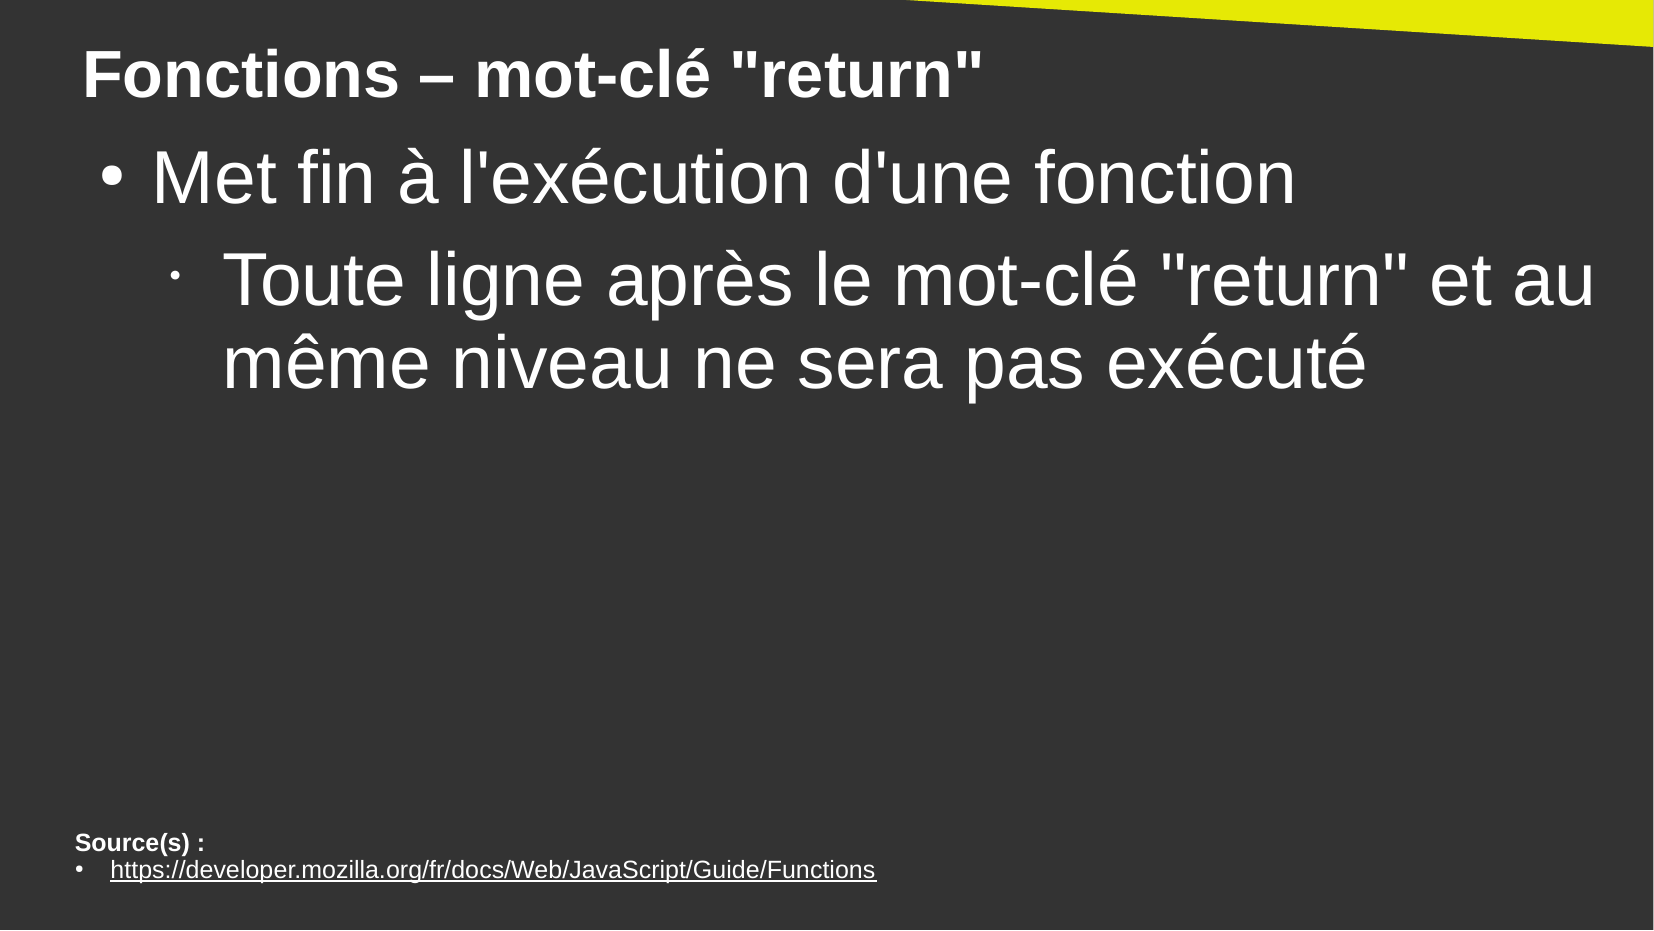

# Fonctions – mot-clé "return"
Met fin à l'exécution d'une fonction
Toute ligne après le mot-clé "return" et au même niveau ne sera pas exécuté
Source(s) :
https://developer.mozilla.org/fr/docs/Web/JavaScript/Guide/Functions